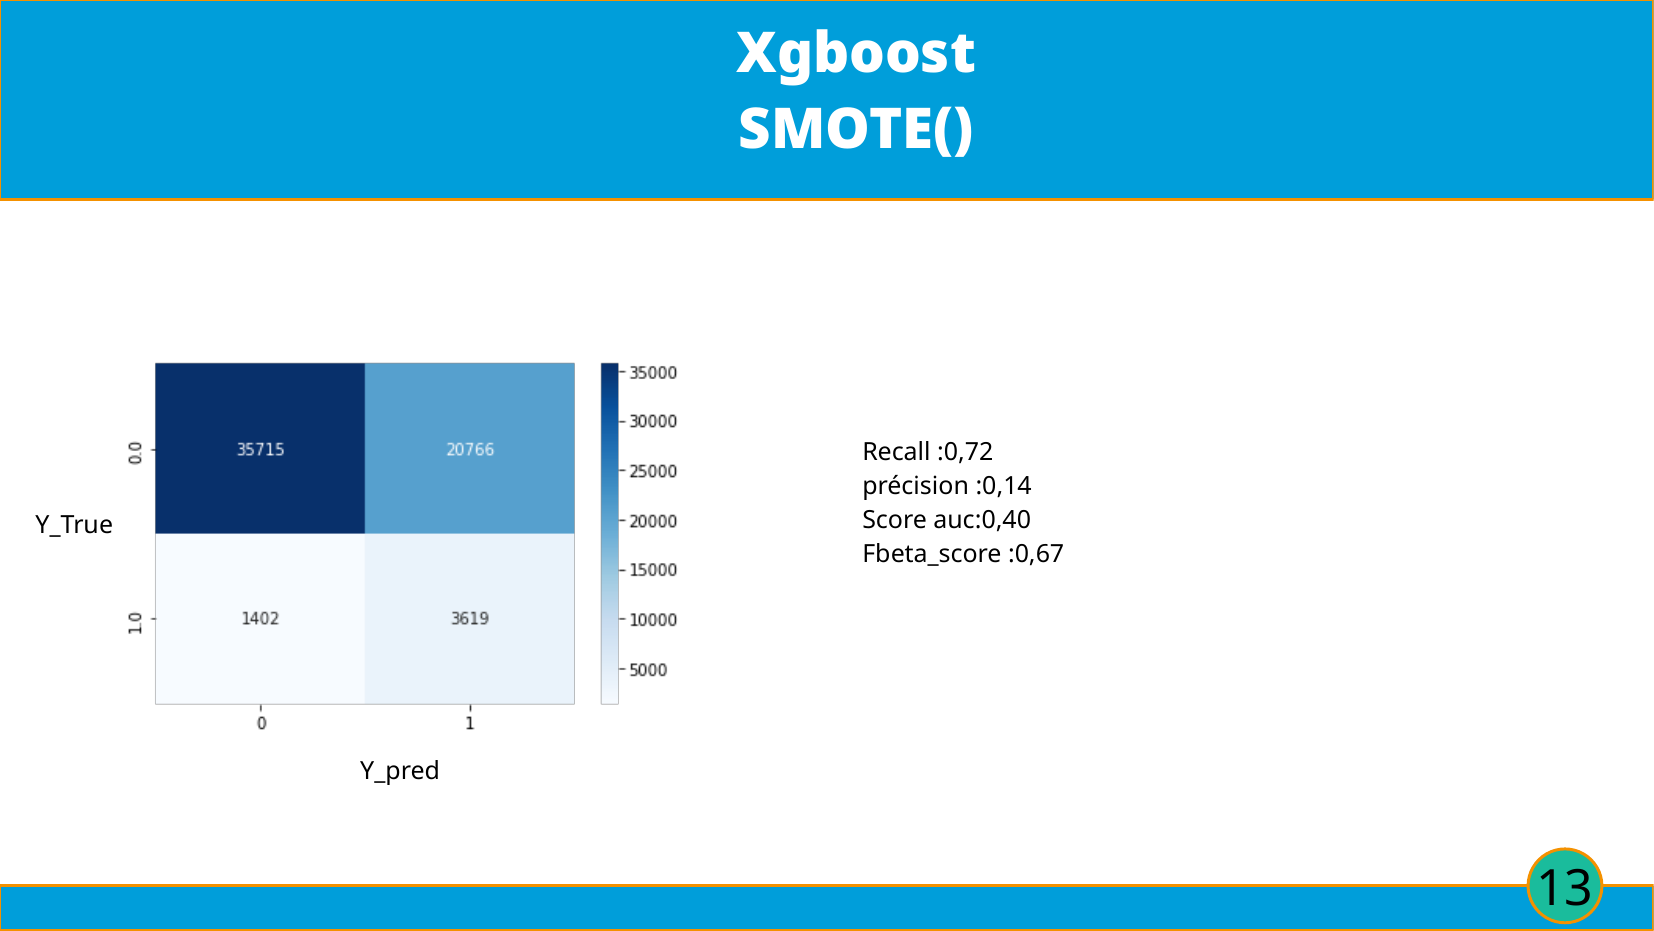

# Xgboost SMOTE()
Recall :0,72
précision :0,14
Score auc:0,40
Fbeta_score :0,67
Y_True
Y_pred